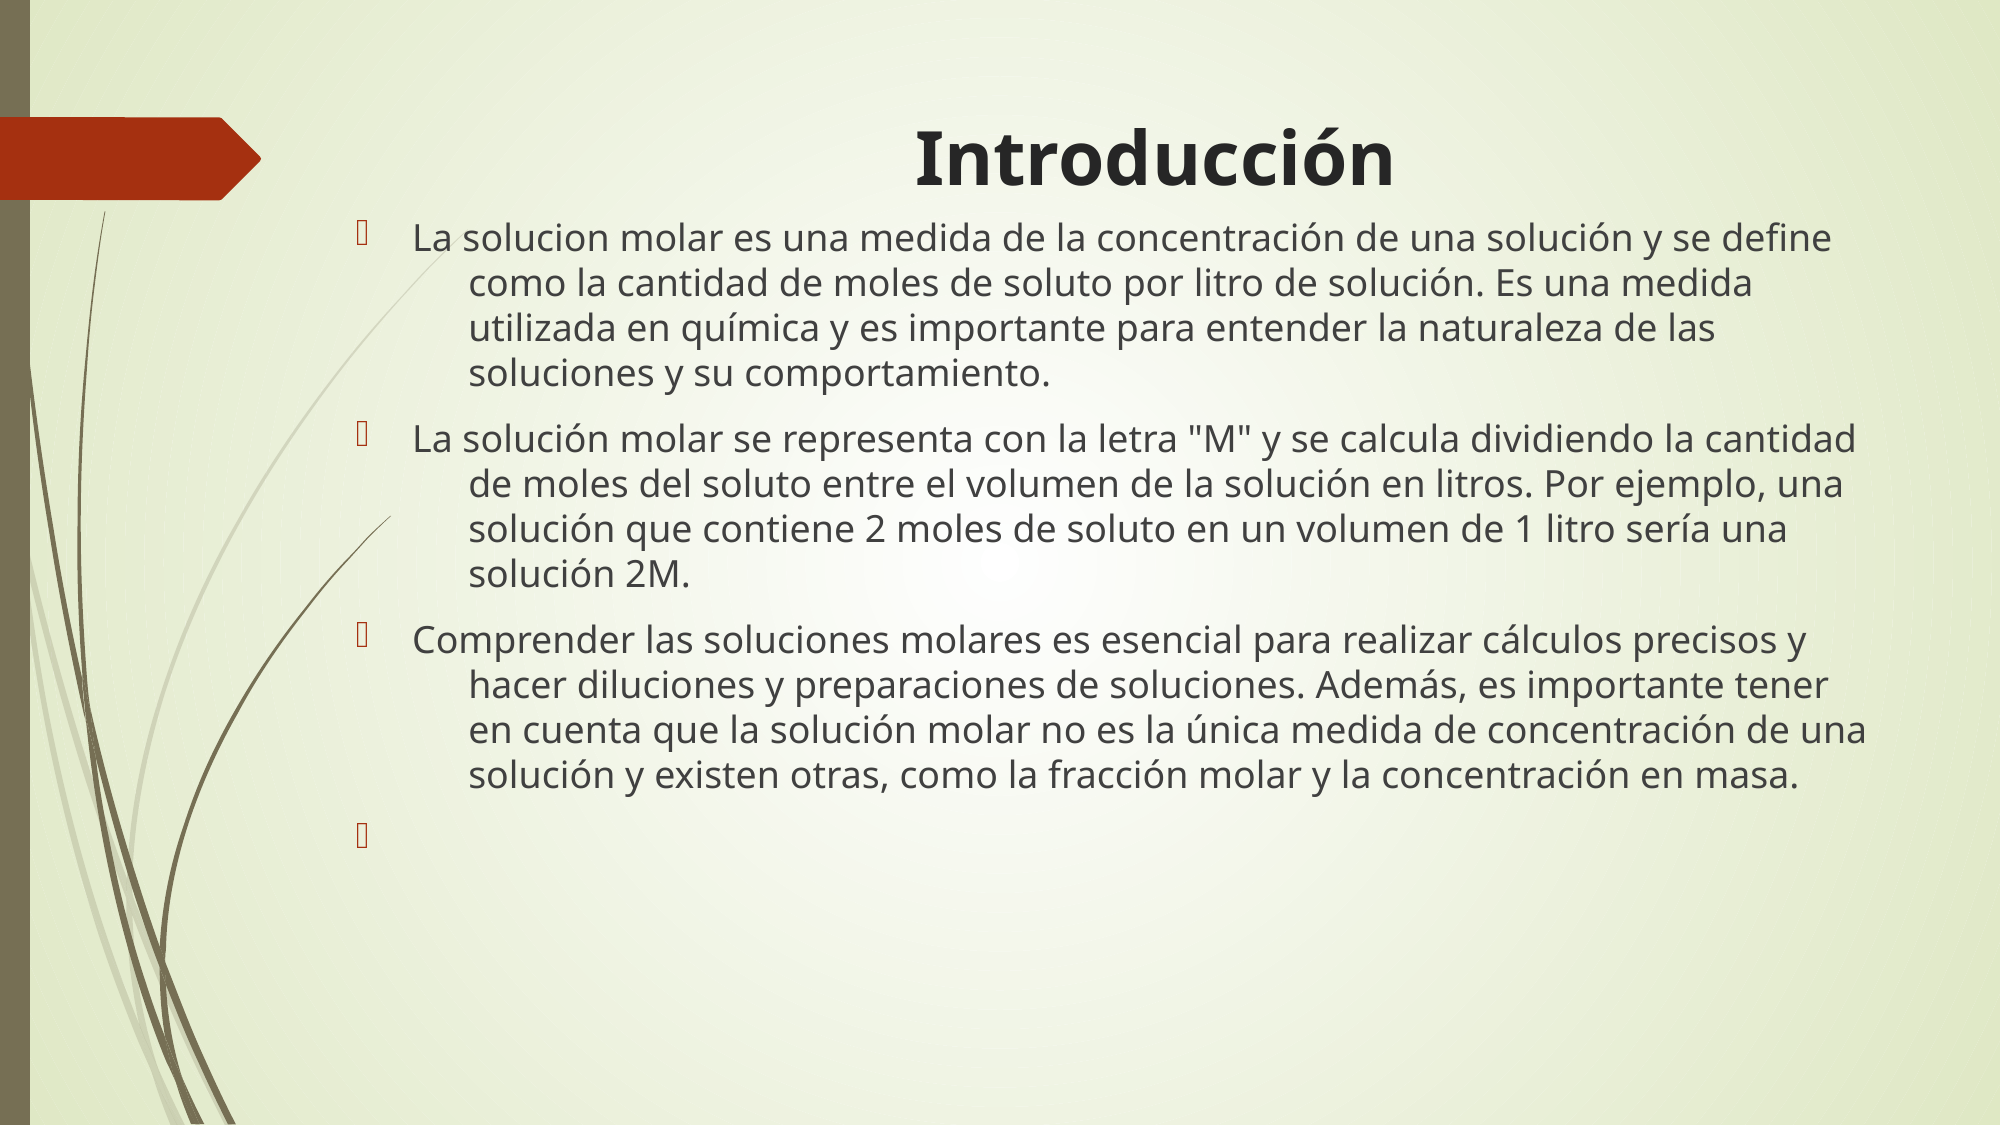

# Introducción
La solucion molar es una medida de la concentración de una solución y se define como la cantidad de moles de soluto por litro de solución. Es una medida utilizada en química y es importante para entender la naturaleza de las soluciones y su comportamiento.
La solución molar se representa con la letra "M" y se calcula dividiendo la cantidad de moles del soluto entre el volumen de la solución en litros. Por ejemplo, una solución que contiene 2 moles de soluto en un volumen de 1 litro sería una solución 2M.
Comprender las soluciones molares es esencial para realizar cálculos precisos y hacer diluciones y preparaciones de soluciones. Además, es importante tener en cuenta que la solución molar no es la única medida de concentración de una solución y existen otras, como la fracción molar y la concentración en masa.